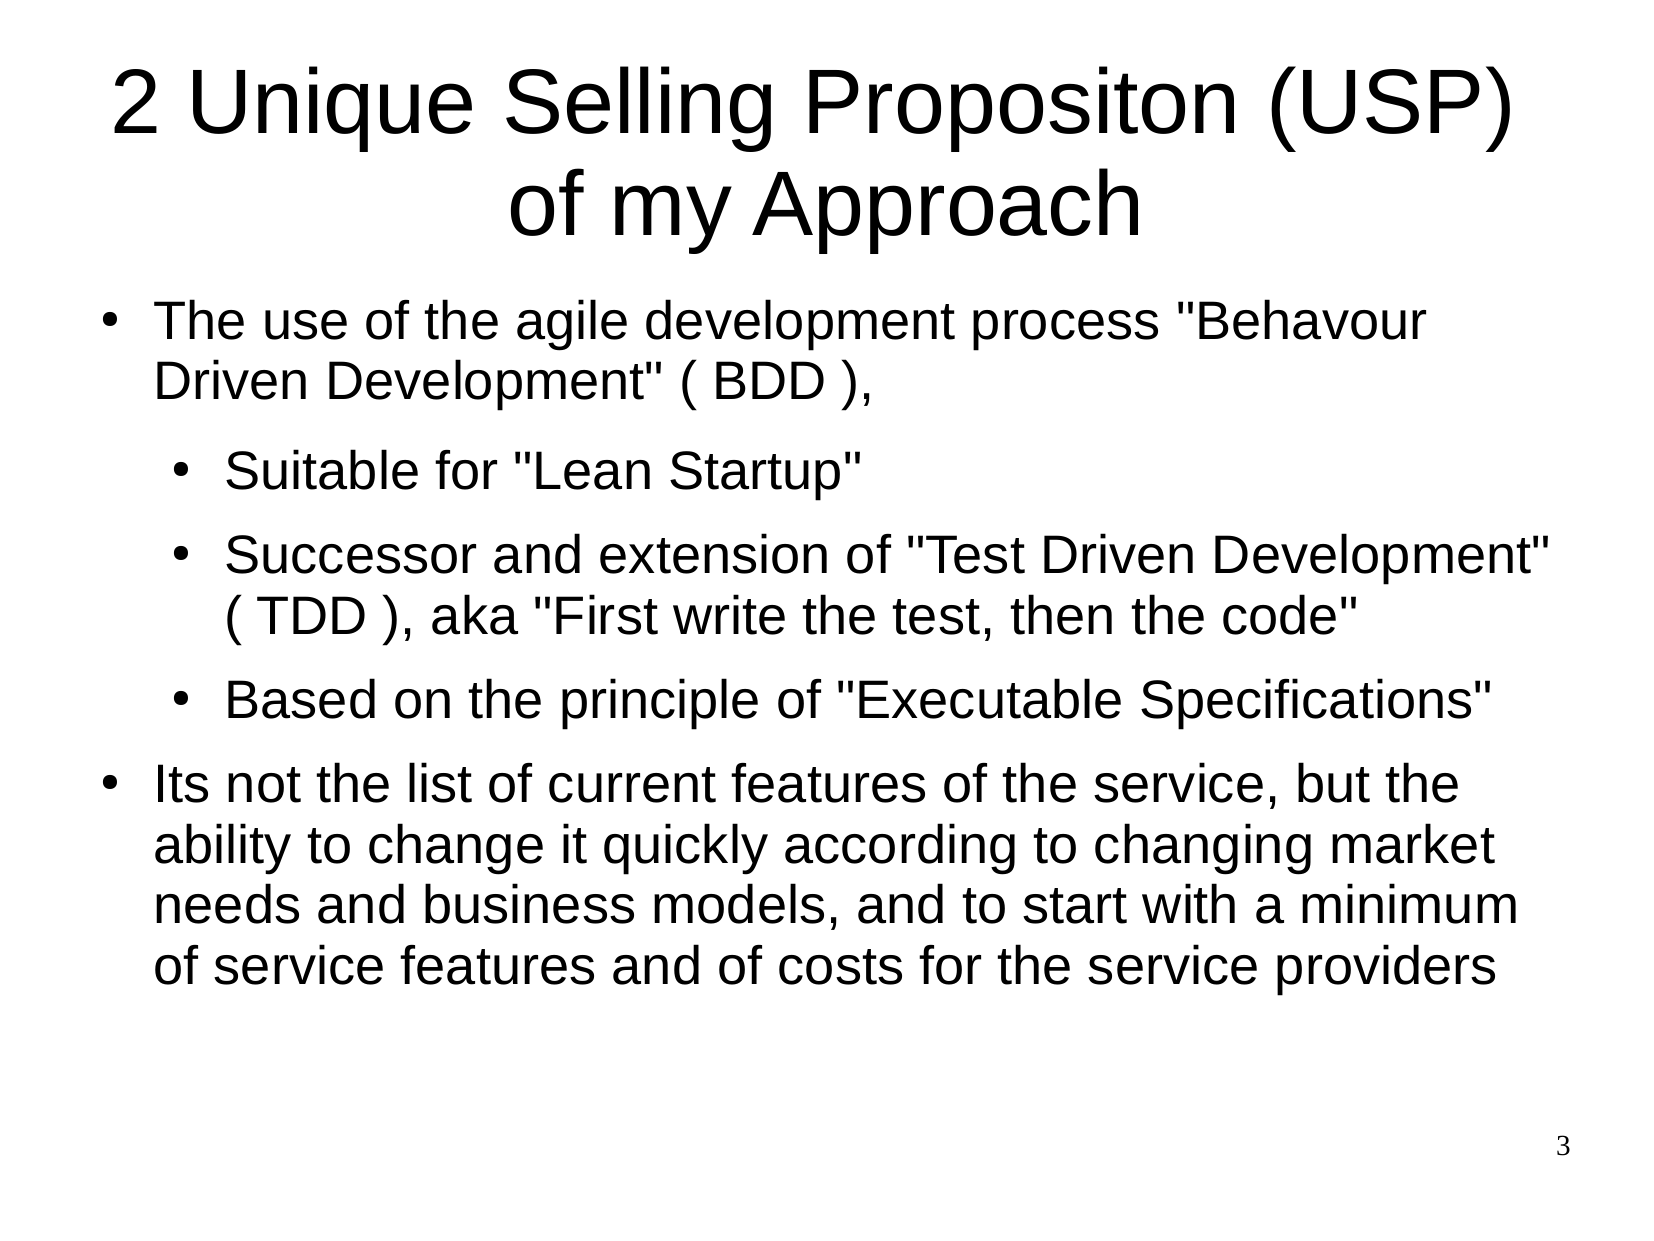

# 2 Unique Selling Propositon (USP) of my Approach
The use of the agile development process "Behavour Driven Development" ( BDD ),
Suitable for "Lean Startup"
Successor and extension of "Test Driven Development" ( TDD ), aka "First write the test, then the code"
Based on the principle of "Executable Specifications"
Its not the list of current features of the service, but the ability to change it quickly according to changing market needs and business models, and to start with a minimum of service features and of costs for the service providers
3